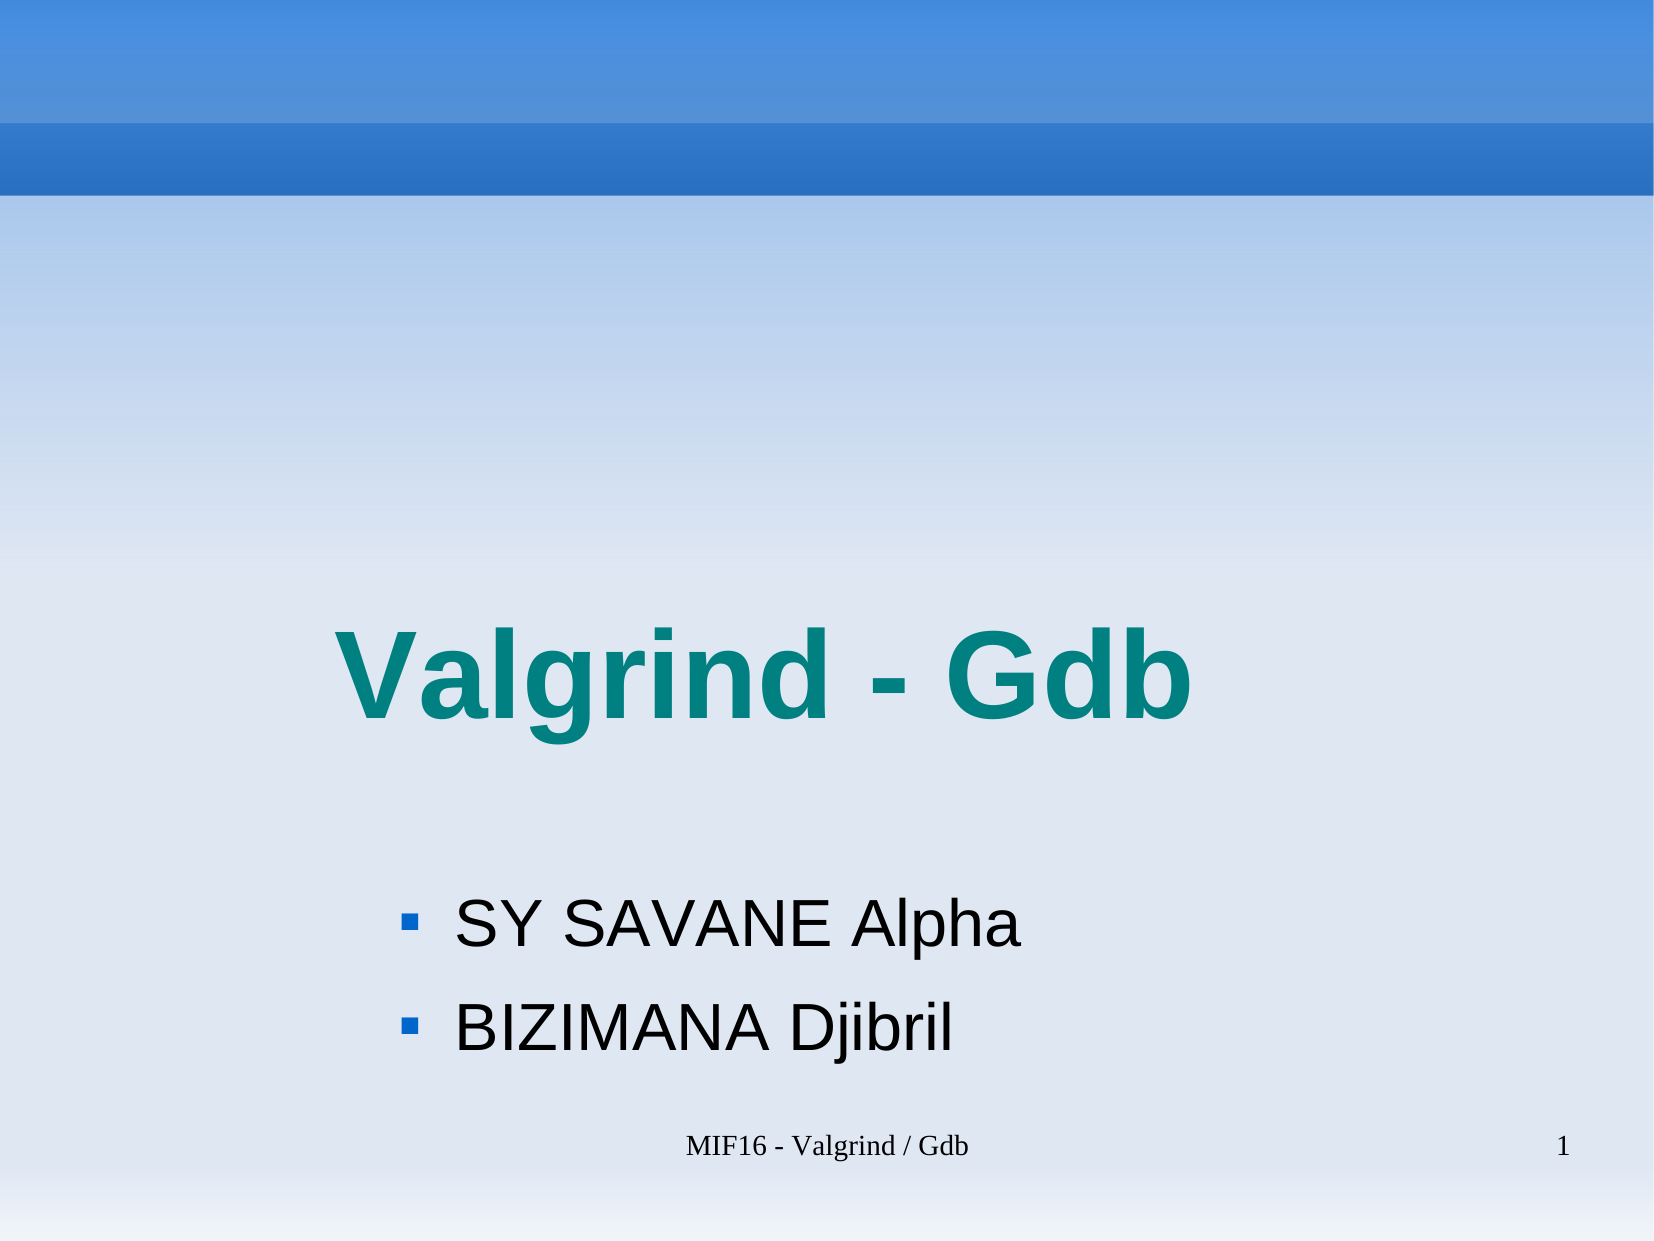

# Valgrind - Gdb
SY SAVANE Alpha
BIZIMANA Djibril
MIF16 - Valgrind / Gdb
1